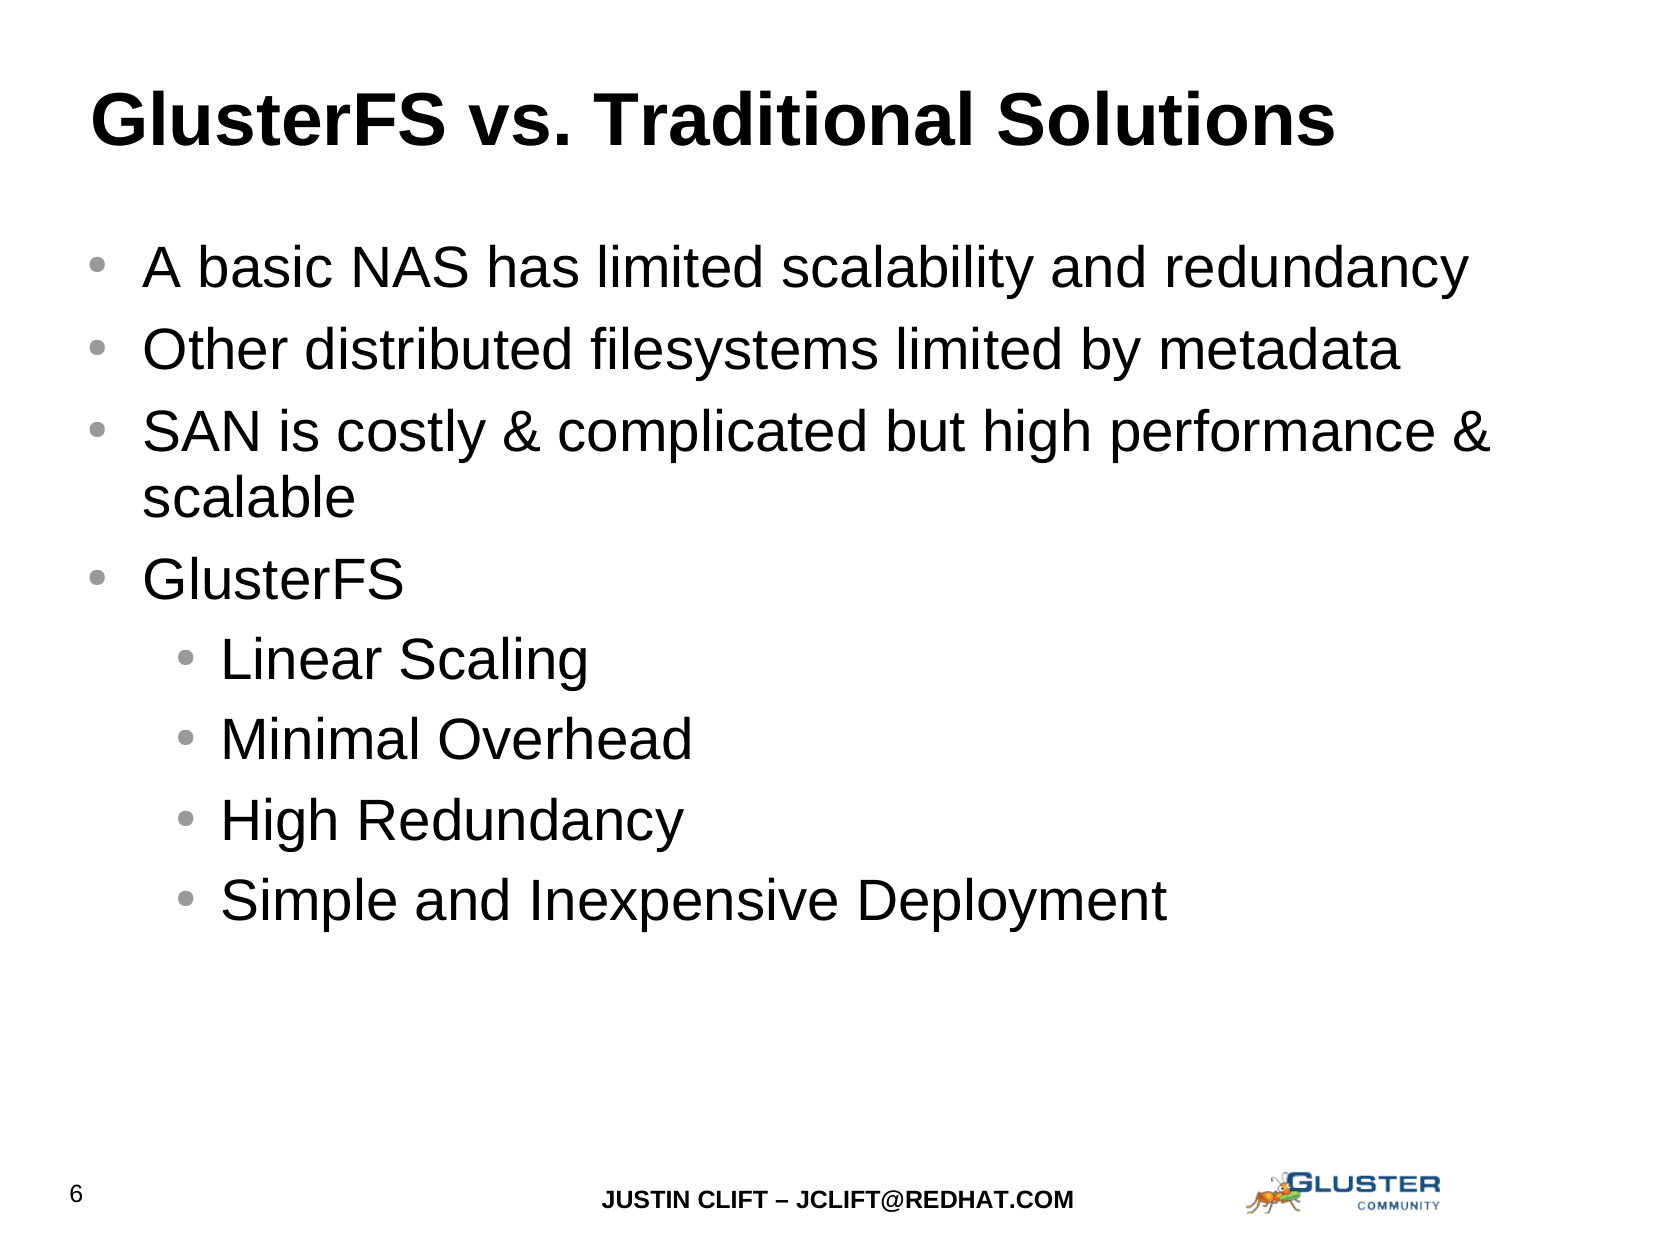

# GlusterFS vs. Traditional Solutions
A basic NAS has limited scalability and redundancy
Other distributed filesystems limited by metadata
SAN is costly & complicated but high performance & scalable
GlusterFS
Linear Scaling
Minimal Overhead
High Redundancy
Simple and Inexpensive Deployment